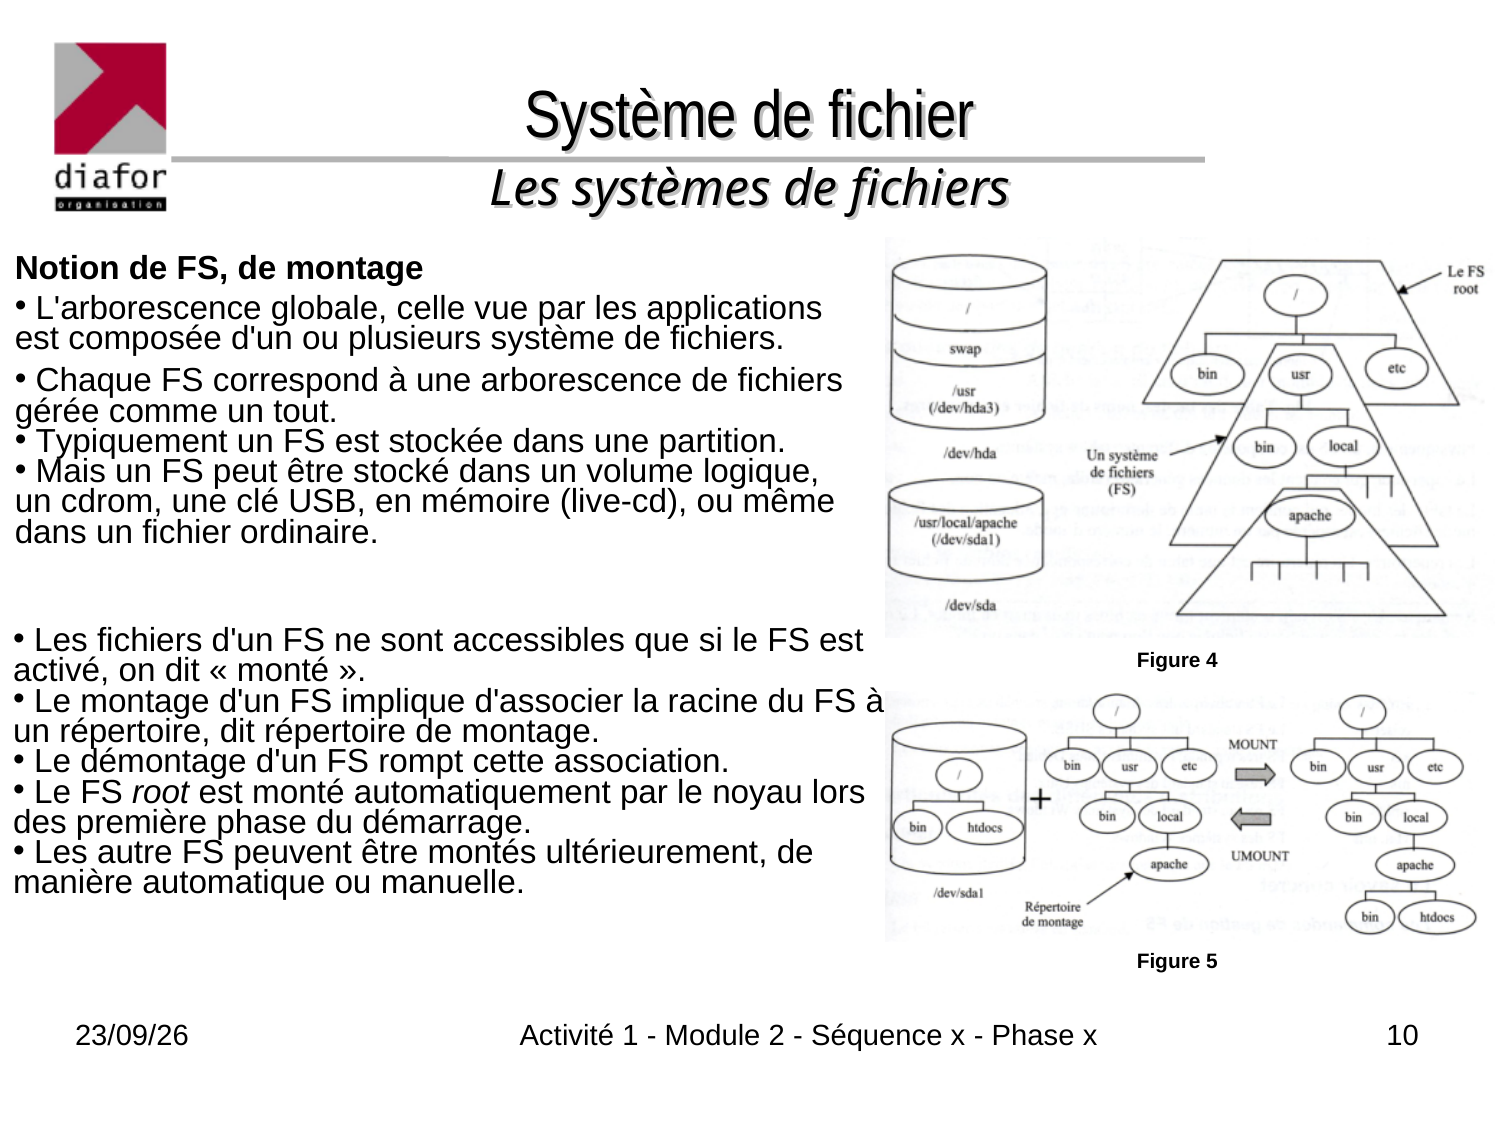

# Système de fichier Les systèmes de fichiers
Notion de FS, de montage
 L'arborescence globale, celle vue par les applications
est composée d'un ou plusieurs système de fichiers.
 Chaque FS correspond à une arborescence de fichiers
gérée comme un tout.
 Typiquement un FS est stockée dans une partition.
 Mais un FS peut être stocké dans un volume logique,
un cdrom, une clé USB, en mémoire (live-cd), ou même
dans un fichier ordinaire.
 Les fichiers d'un FS ne sont accessibles que si le FS est
activé, on dit « monté ».
 Le montage d'un FS implique d'associer la racine du FS à
un répertoire, dit répertoire de montage.
 Le démontage d'un FS rompt cette association.
 Le FS root est monté automatiquement par le noyau lors
des première phase du démarrage.
 Les autre FS peuvent être montés ultérieurement, de
manière automatique ou manuelle.
Figure 4
Figure 5
Activité 1 - Module 2 - Séquence x - Phase x
10